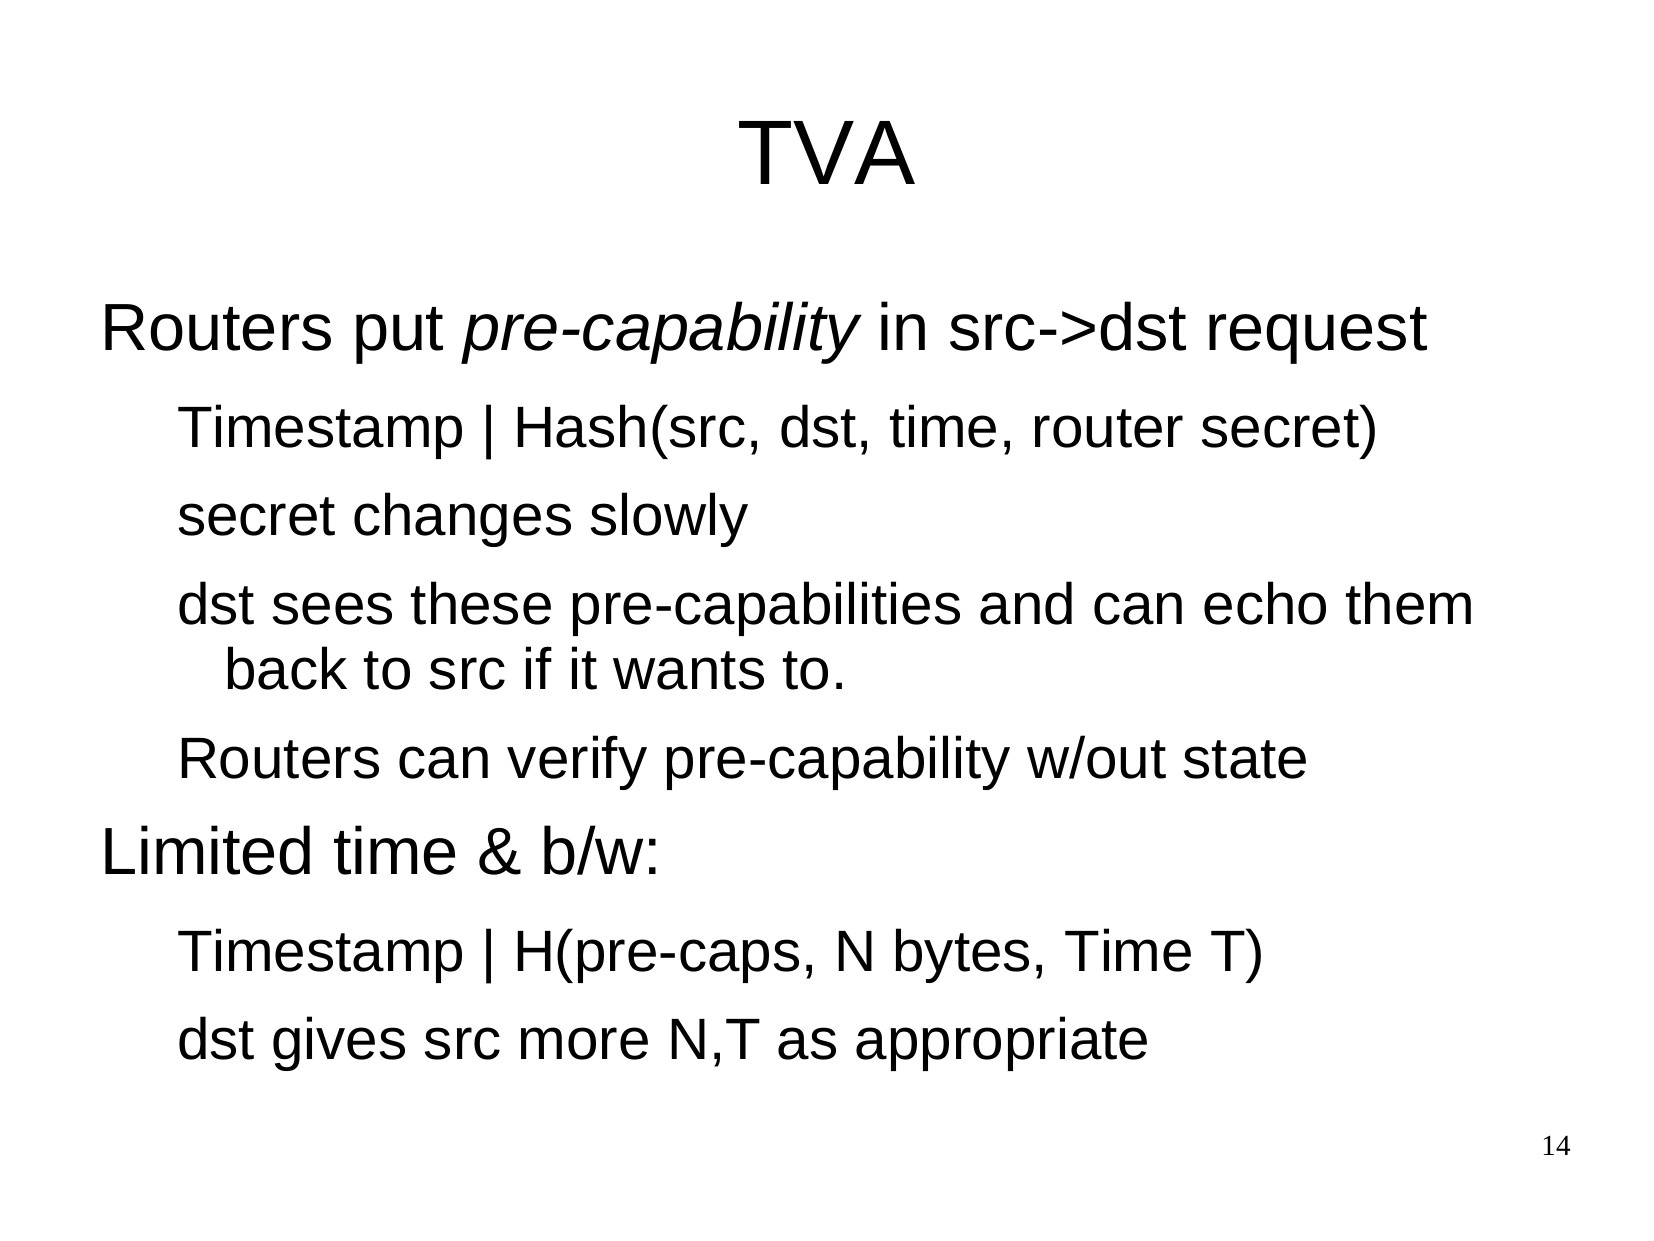

# TVA
Routers put pre-capability in src->dst request
Timestamp | Hash(src, dst, time, router secret)
secret changes slowly
dst sees these pre-capabilities and can echo them back to src if it wants to.
Routers can verify pre-capability w/out state
Limited time & b/w:
Timestamp | H(pre-caps, N bytes, Time T)
dst gives src more N,T as appropriate
14